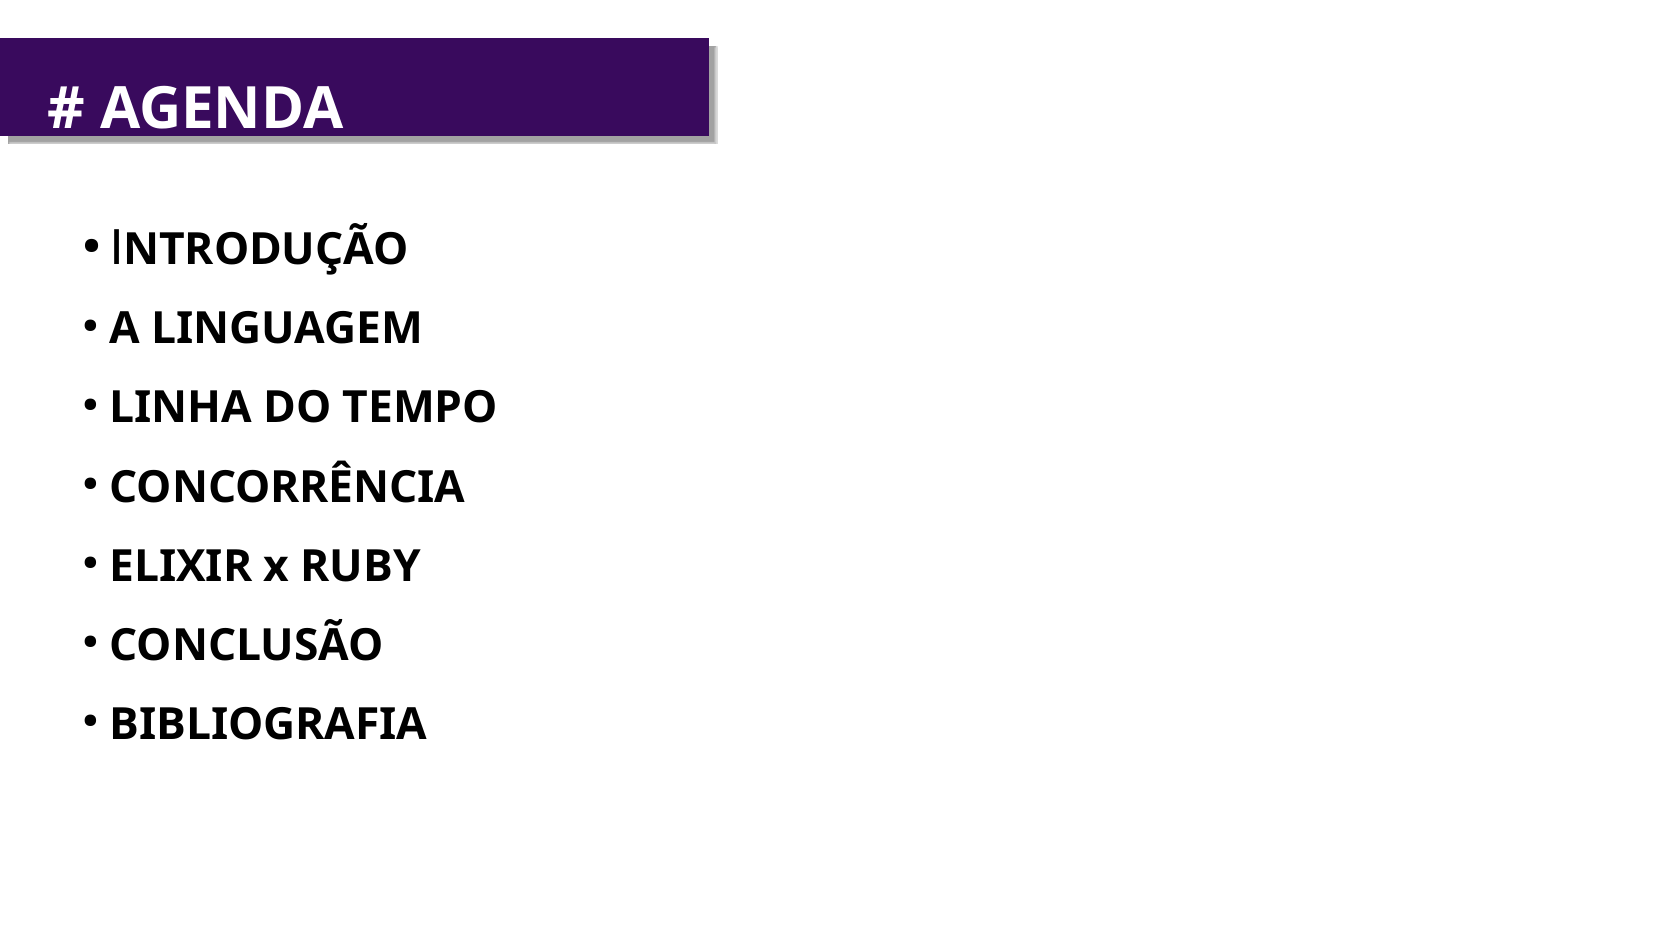

# AGENDA
# INTRODUÇÃO
A LINGUAGEM
LINHA DO TEMPO
CONCORRÊNCIA
ELIXIR x RUBY
CONCLUSÃO
BIBLIOGRAFIA